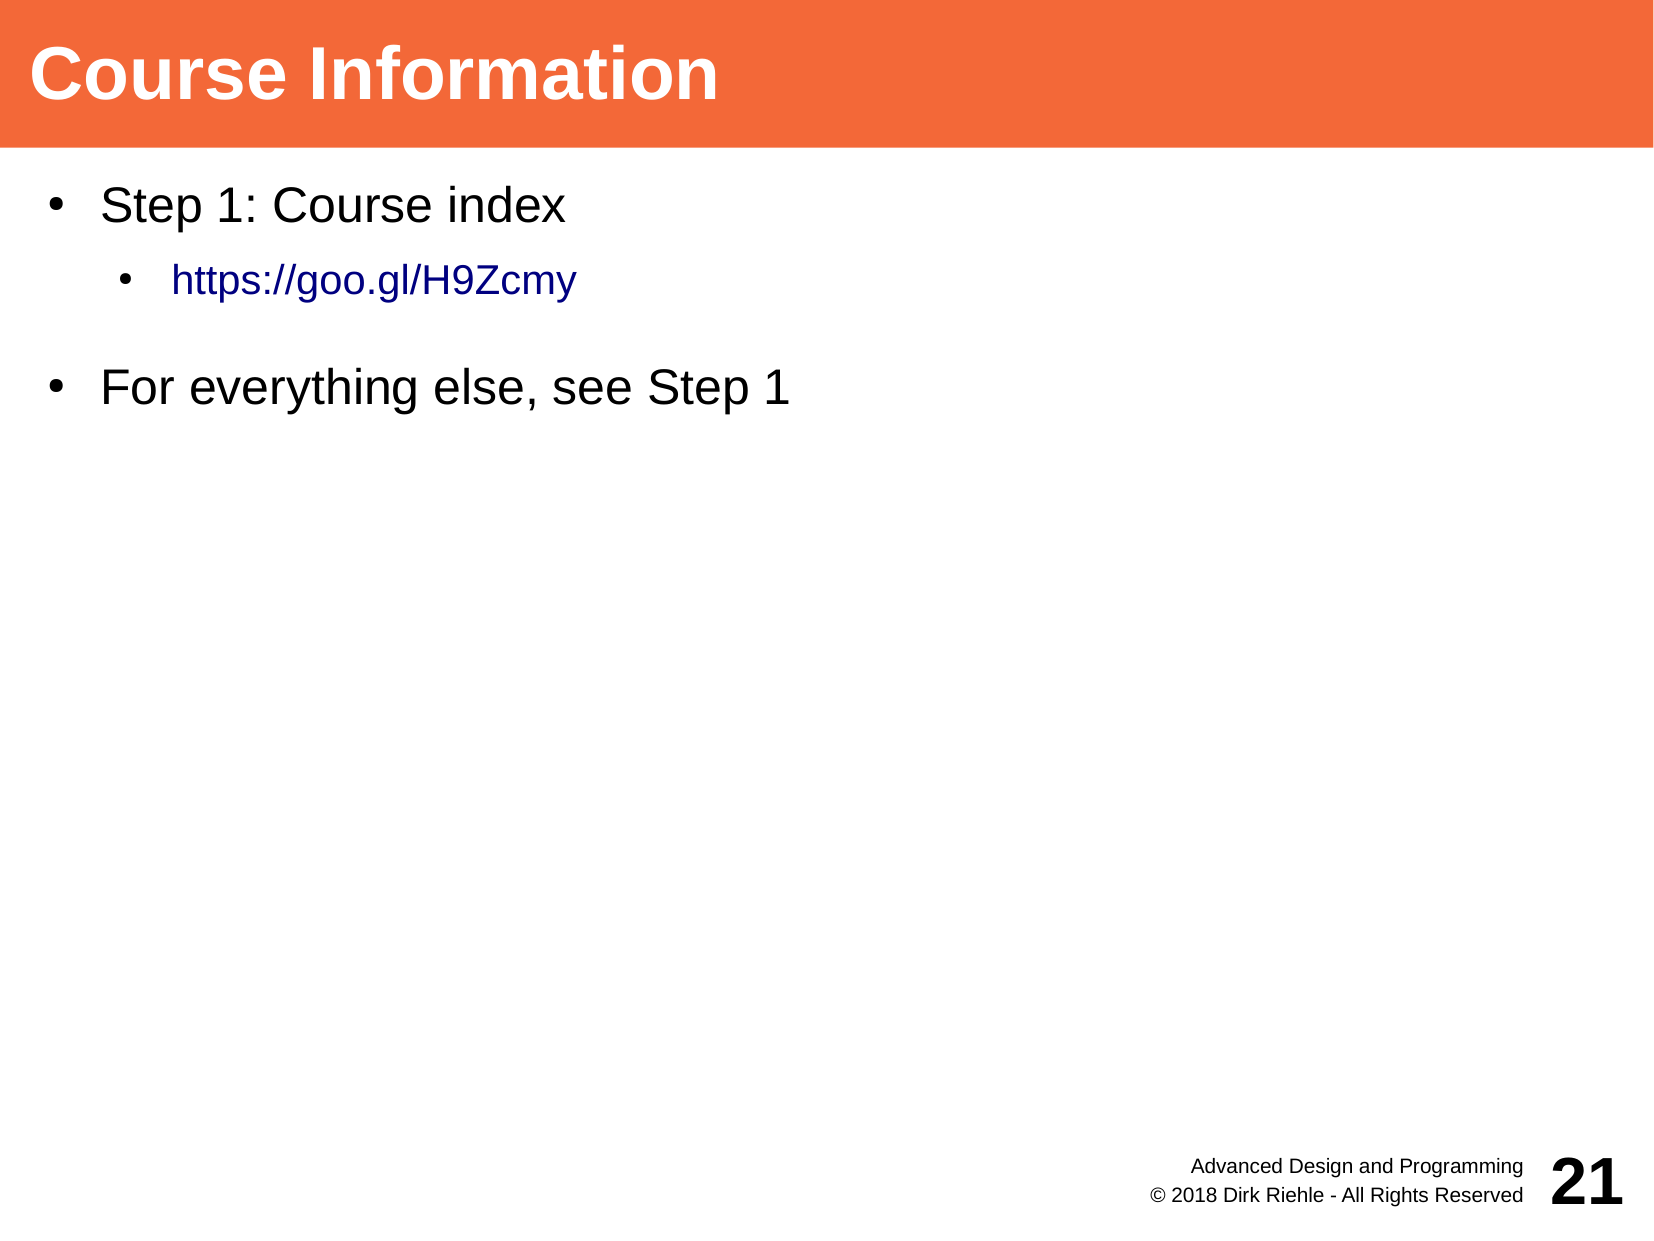

# Course Information
Step 1: Course index
https://goo.gl/H9Zcmy
For everything else, see Step 1
Advanced Design and Programming
21
© 2018 Dirk Riehle - All Rights Reserved